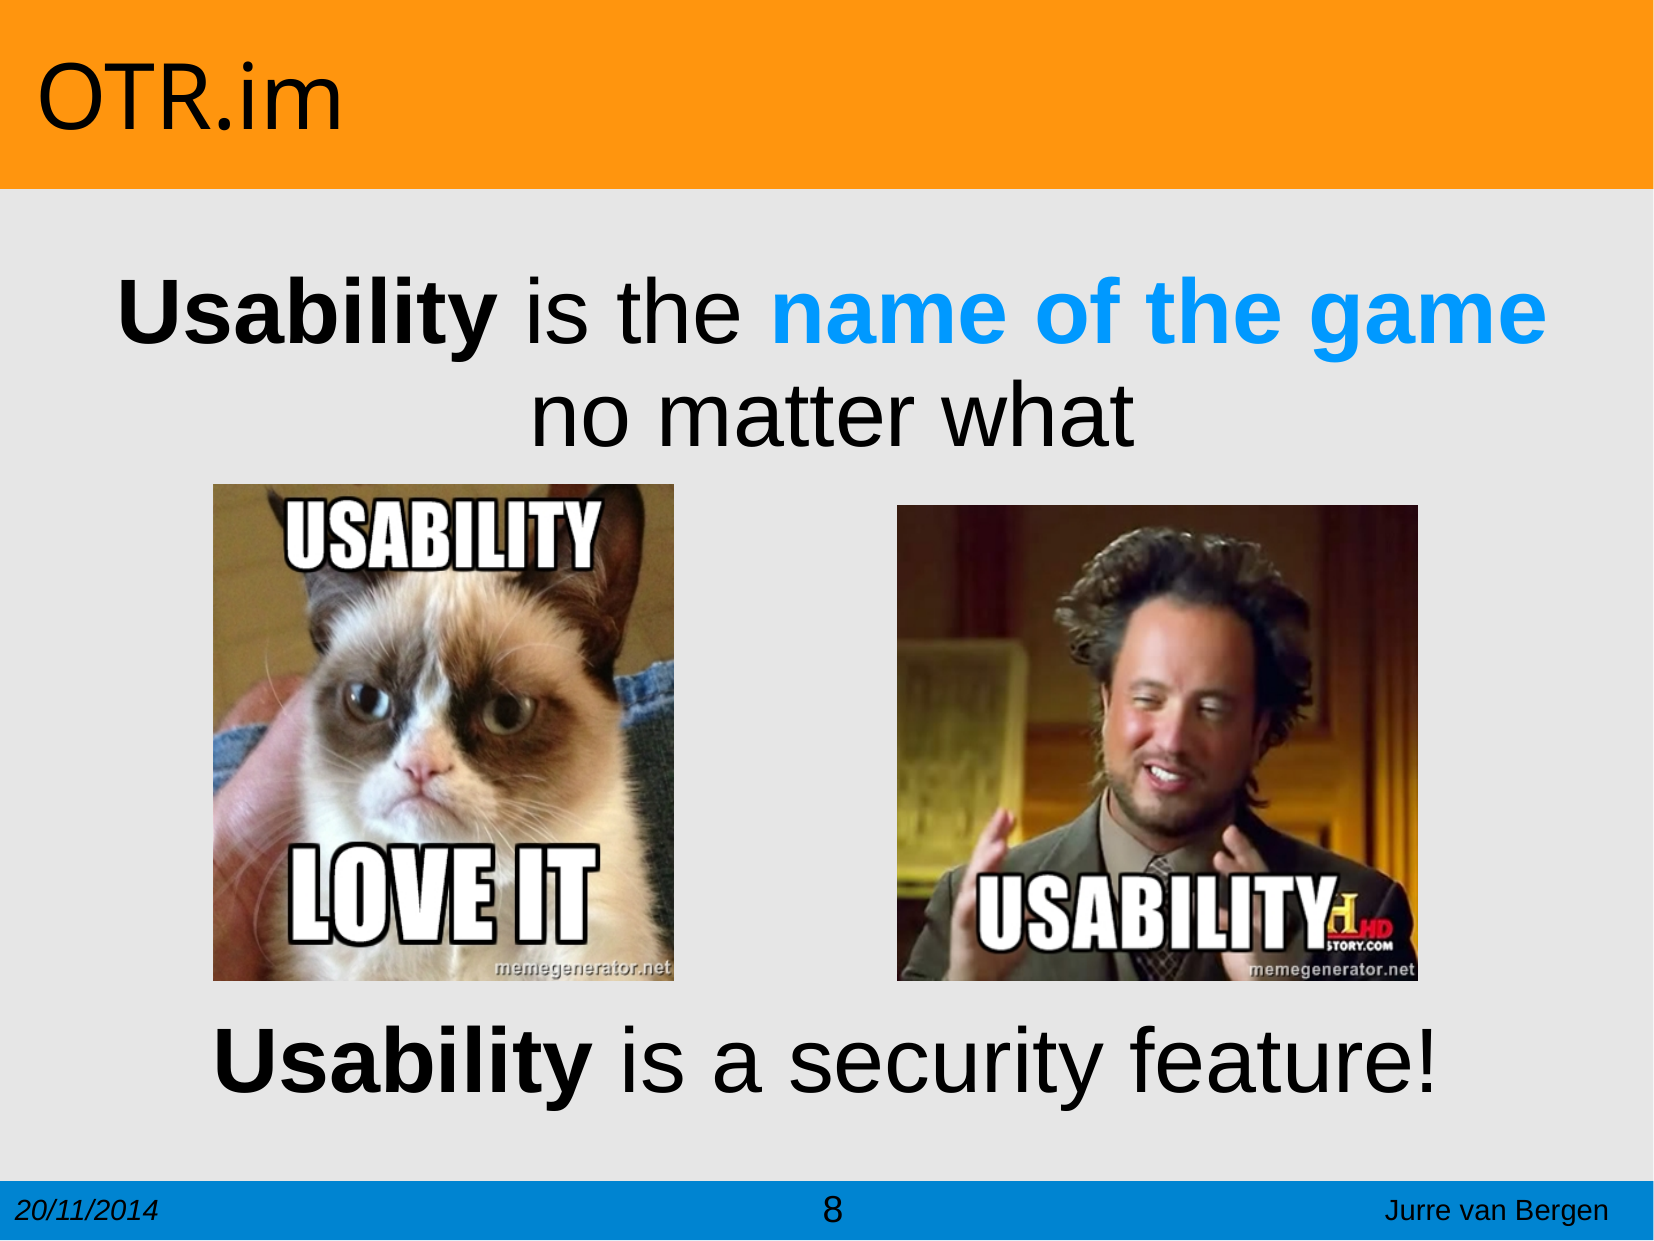

# OTR.im
Usability is the name of the game no matter what
Usability is a security feature!